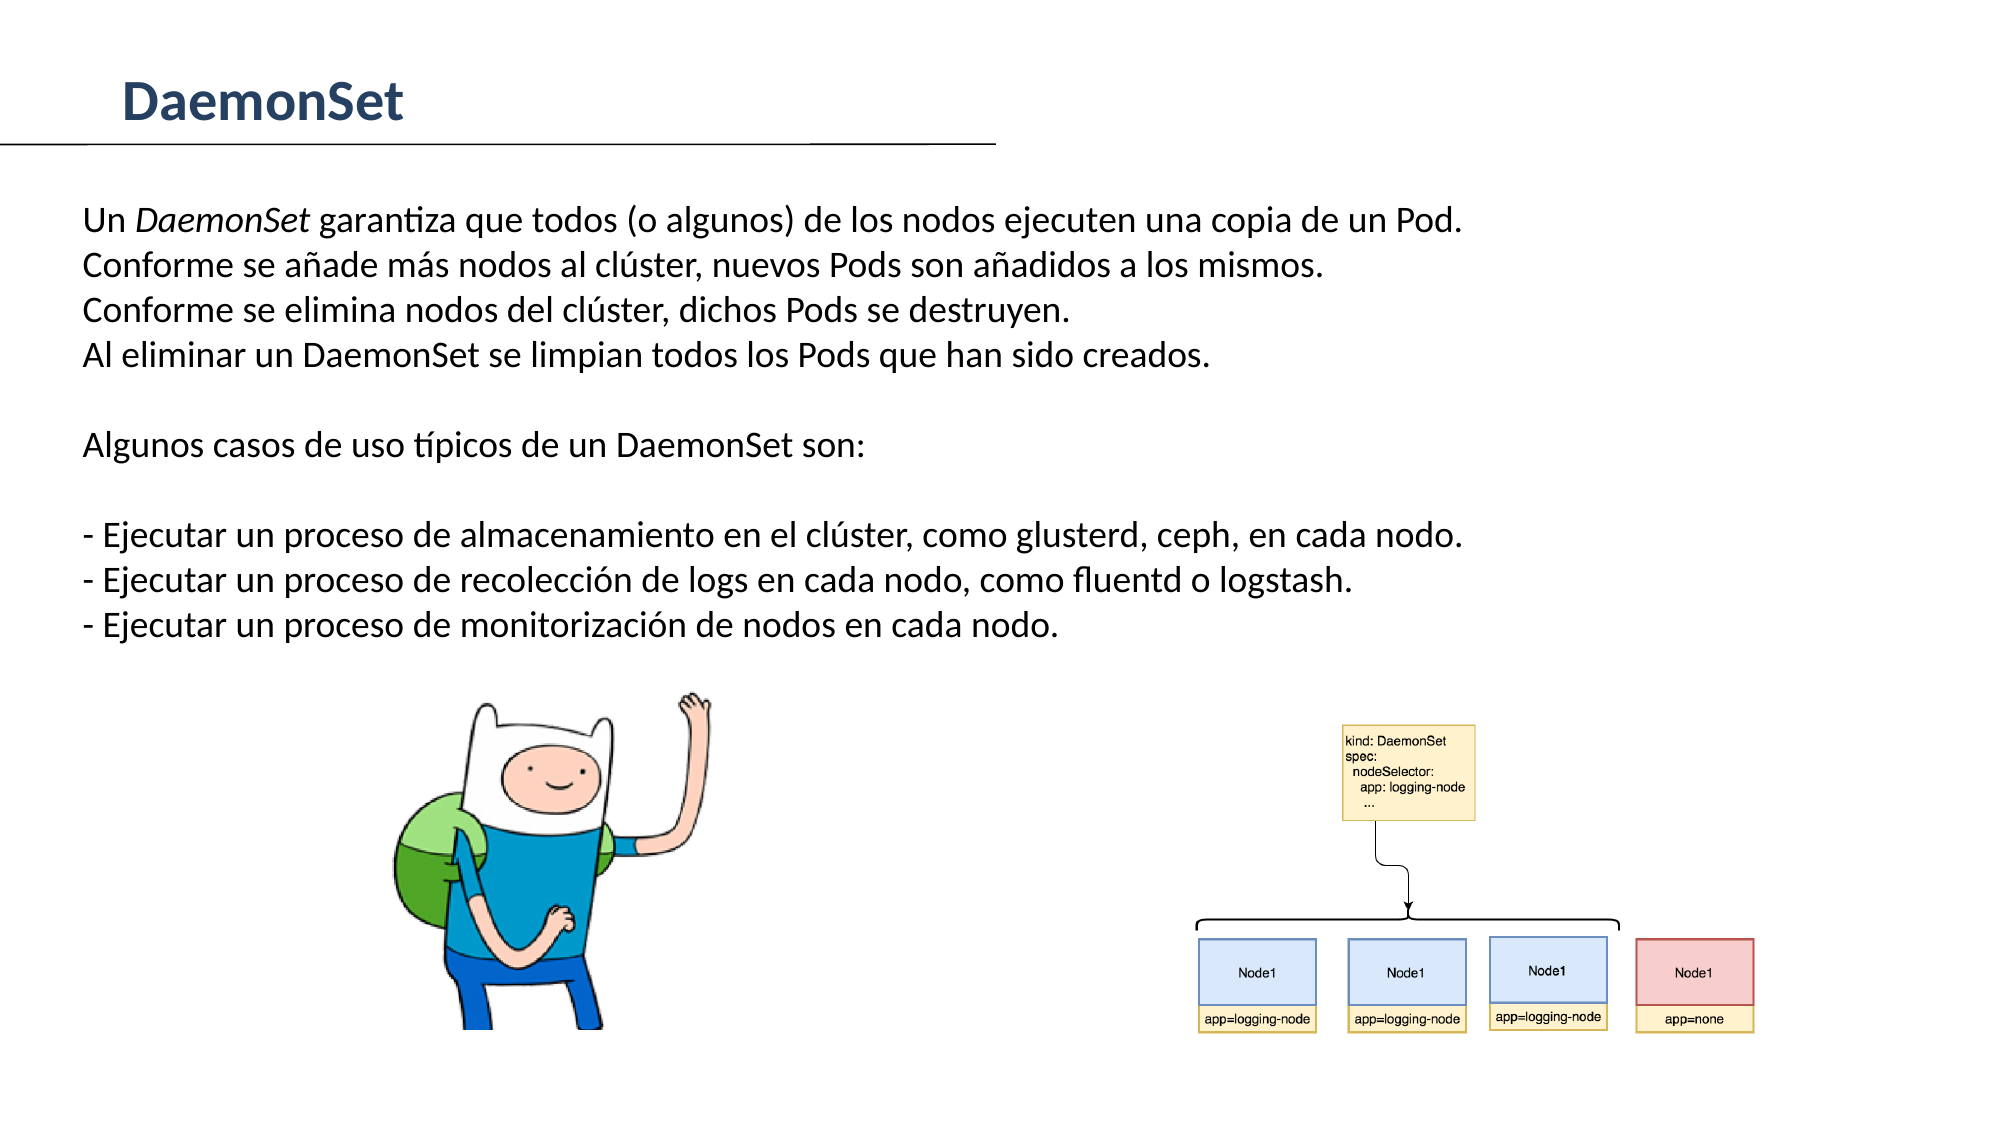

DaemonSet
Un DaemonSet garantiza que todos (o algunos) de los nodos ejecuten una copia de un Pod.
Conforme se añade más nodos al clúster, nuevos Pods son añadidos a los mismos.
Conforme se elimina nodos del clúster, dichos Pods se destruyen.
Al eliminar un DaemonSet se limpian todos los Pods que han sido creados.
Algunos casos de uso típicos de un DaemonSet son:
- Ejecutar un proceso de almacenamiento en el clúster, como glusterd, ceph, en cada nodo.
- Ejecutar un proceso de recolección de logs en cada nodo, como fluentd o logstash.
- Ejecutar un proceso de monitorización de nodos en cada nodo.